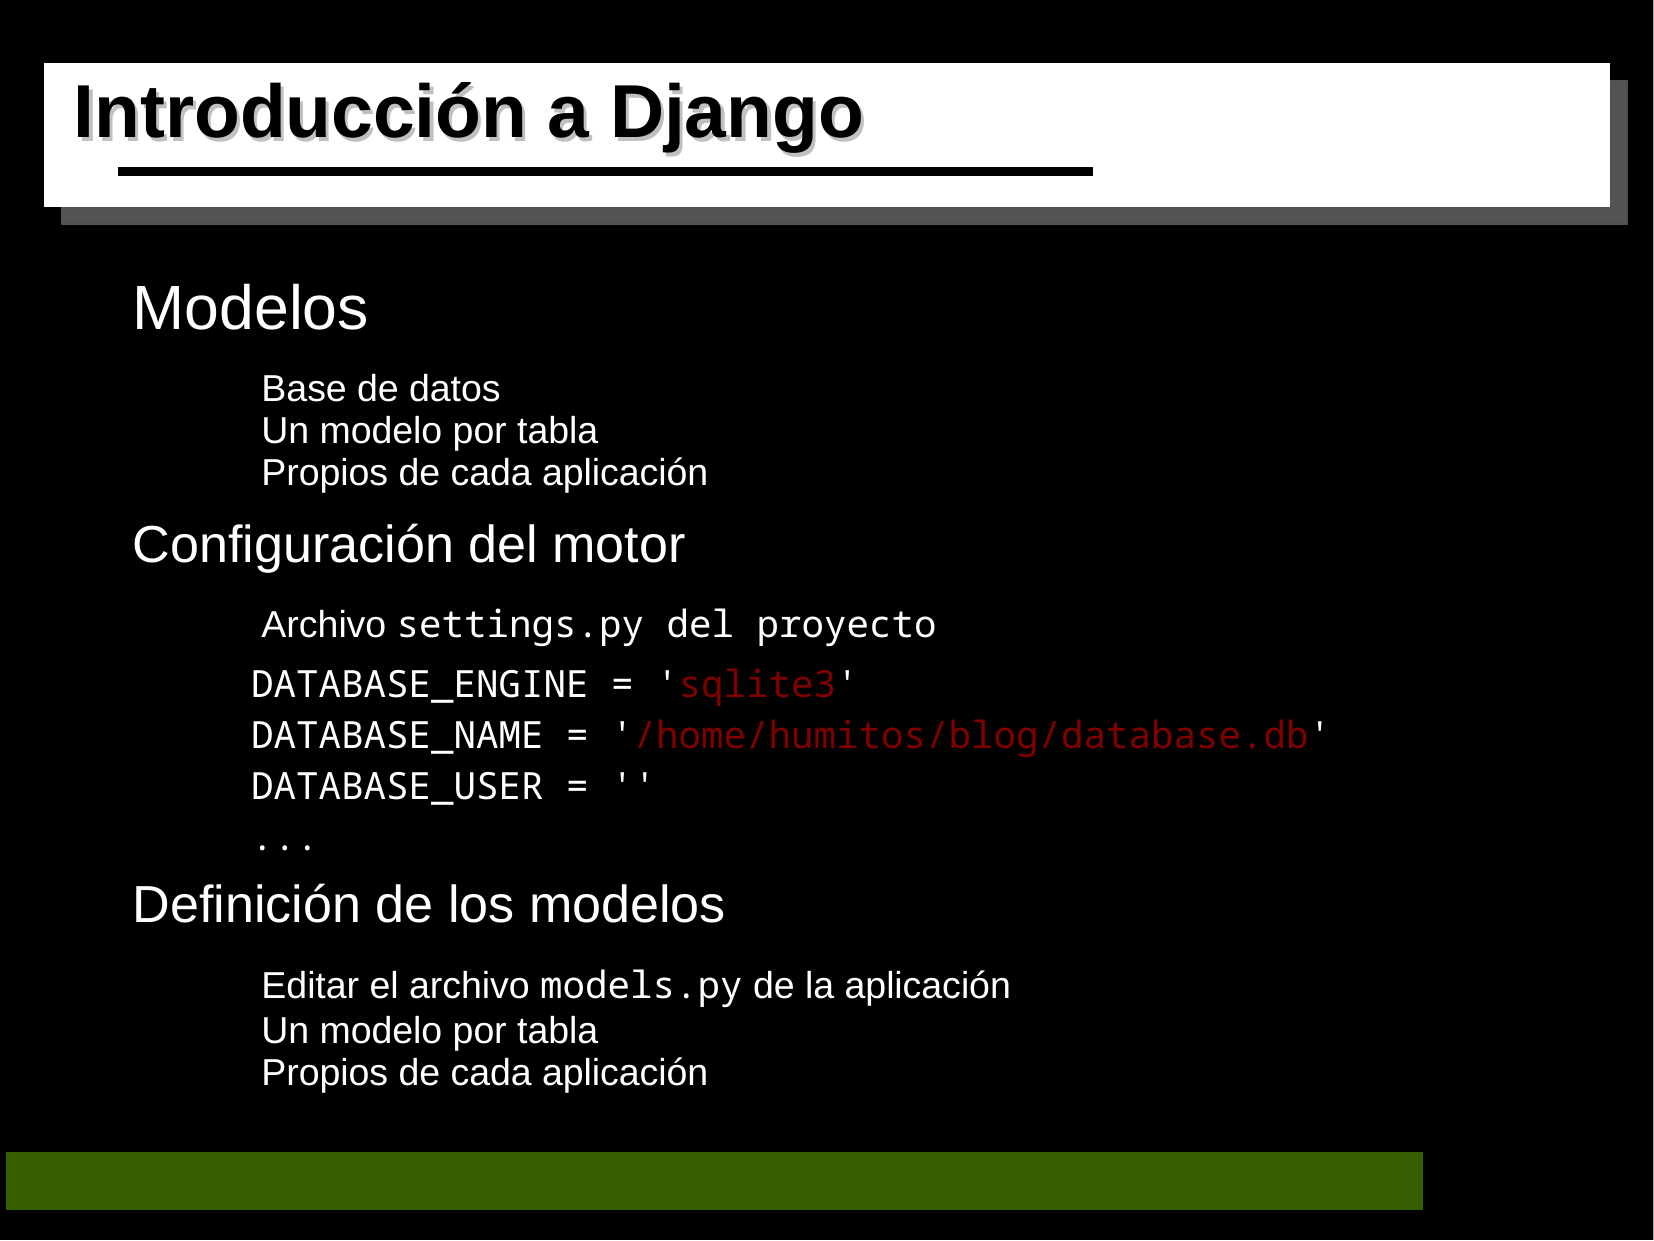

Introducción a Django
Modelos
 Base de datos
 Un modelo por tabla
 Propios de cada aplicación
Configuración del motor
 Archivo settings.py del proyecto
DATABASE_ENGINE = 'sqlite3'
DATABASE_NAME = '/home/humitos/blog/database.db'
DATABASE_USER = ''
...
Definición de los modelos
 Editar el archivo models.py de la aplicación
 Un modelo por tabla
 Propios de cada aplicación